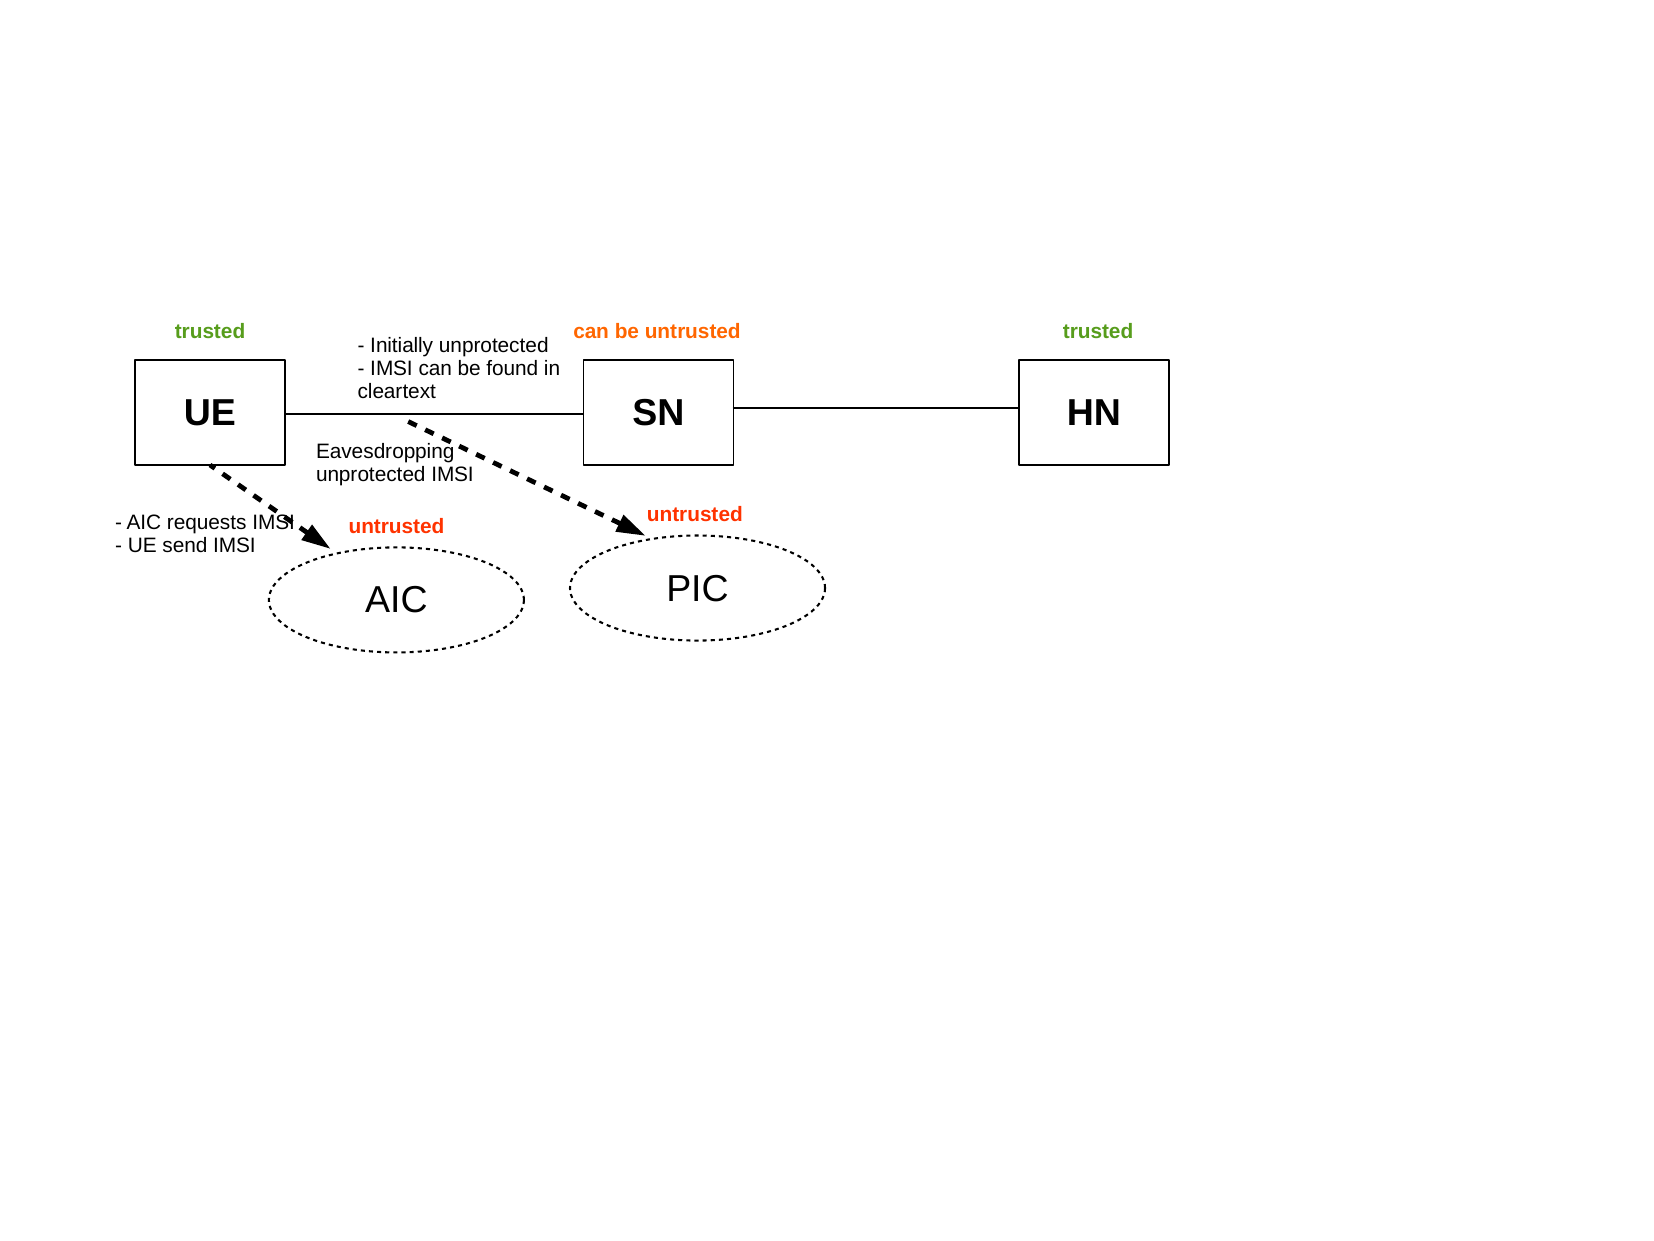

trusted
- Initially unprotected
- IMSI can be found in
cleartext
can be untrusted
trusted
UE
SN
HN
Eavesdropping
unprotected IMSI
- AIC requests IMSI
- UE send IMSI
untrusted
untrusted
PIC
AIC